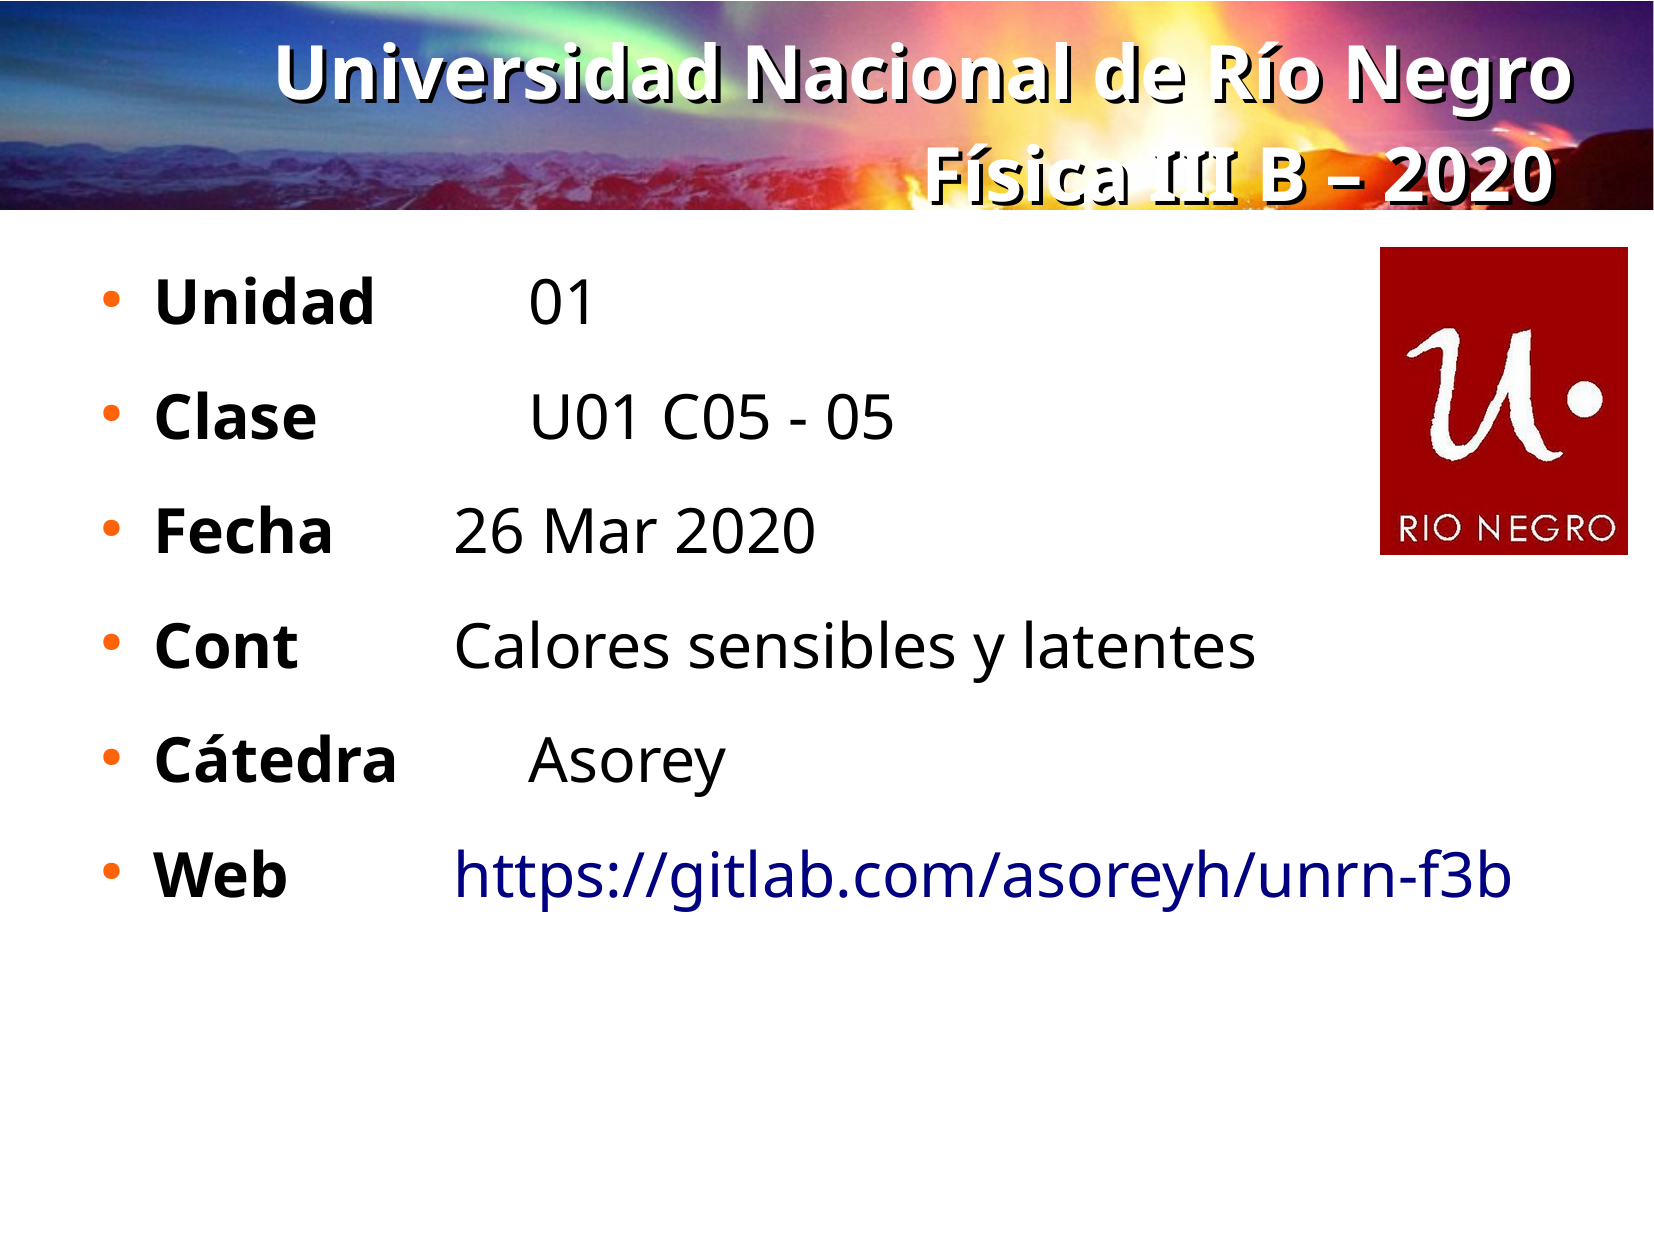

# Universidad Nacional de Río Negro Física III B – 2020
Unidad 		01
Clase			U01 C05 - 05
Fecha		26 Mar 2020
Cont			Calores sensibles y latentes
Cátedra		Asorey
Web			https://gitlab.com/asoreyh/unrn-f3b